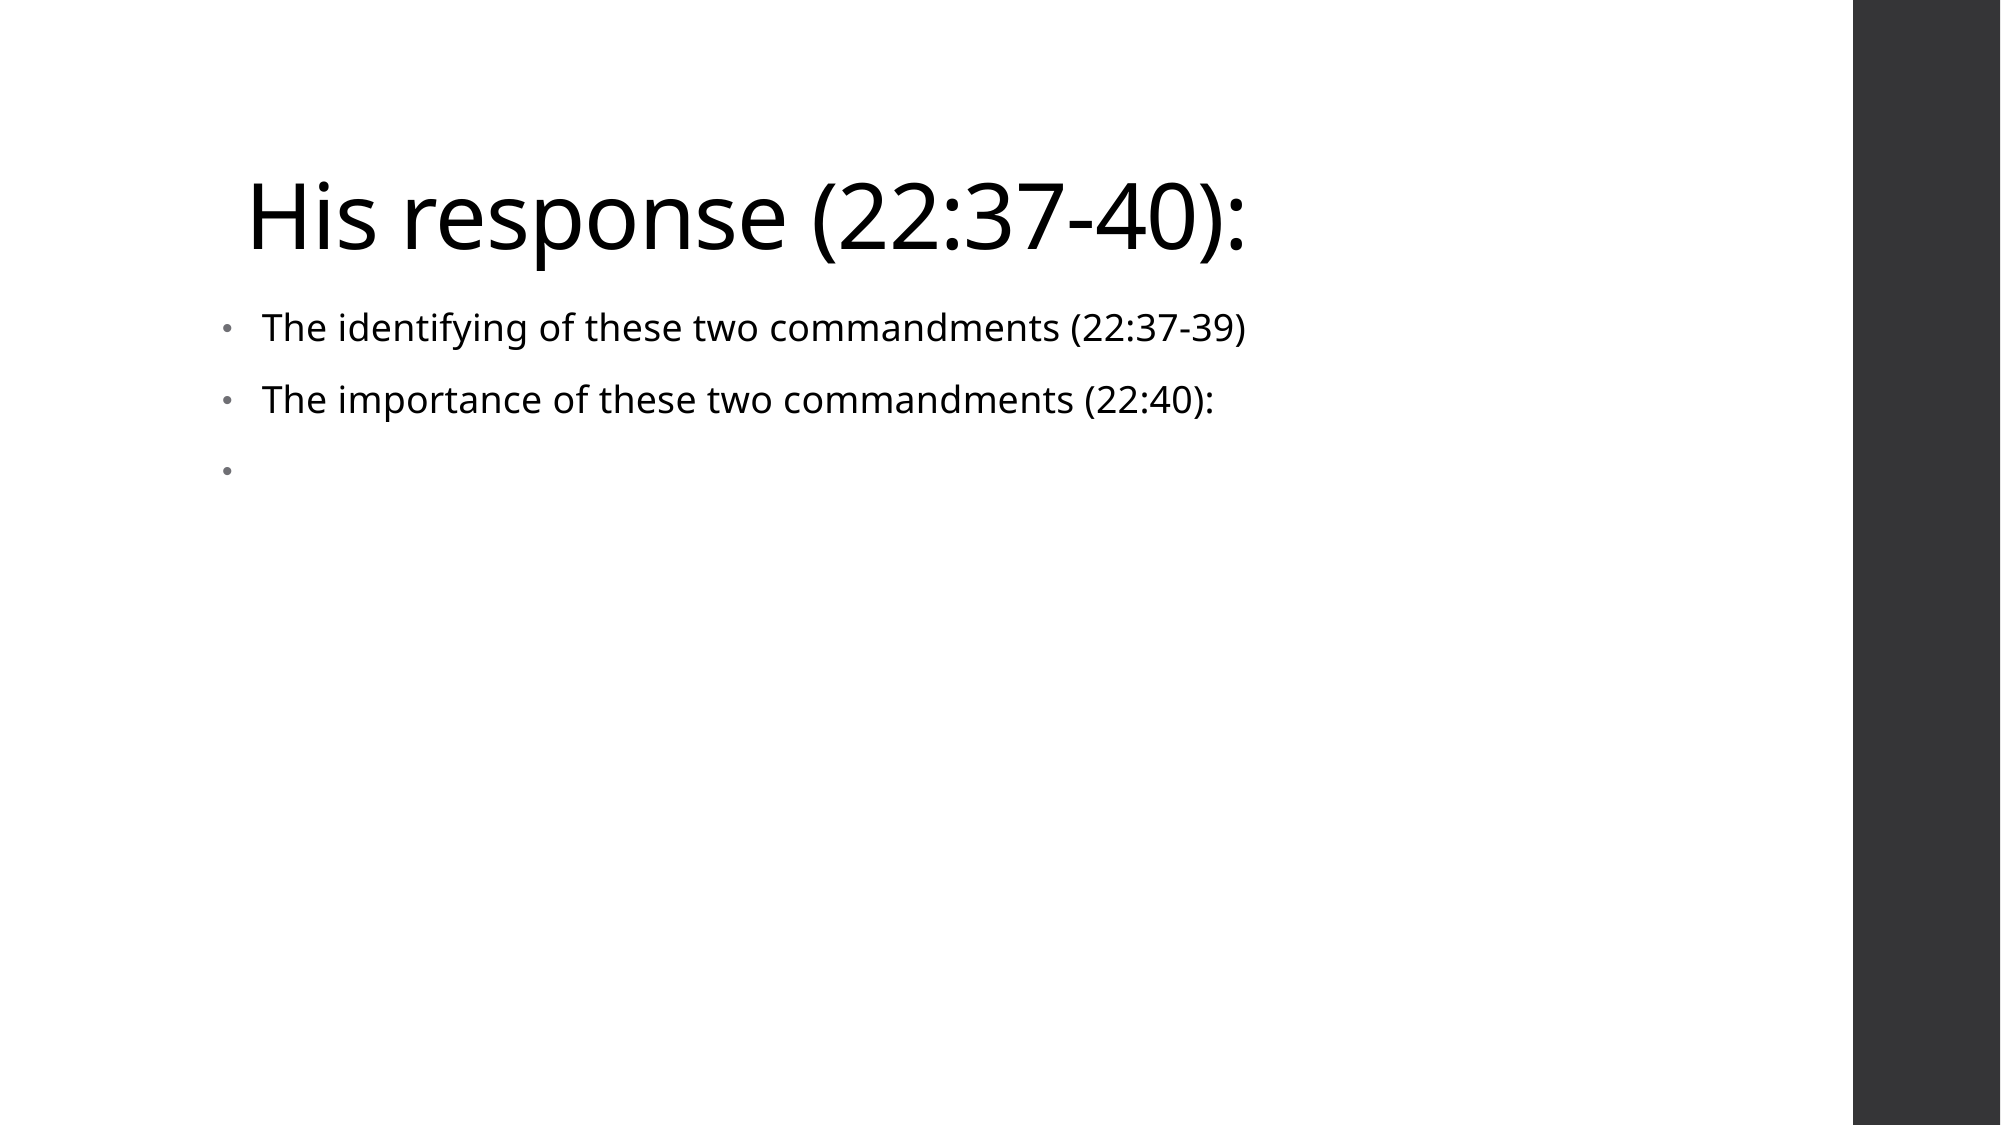

# His response (22:37-40):
 The identifying of these two commandments (22:37-39)
 The importance of these two commandments (22:40):